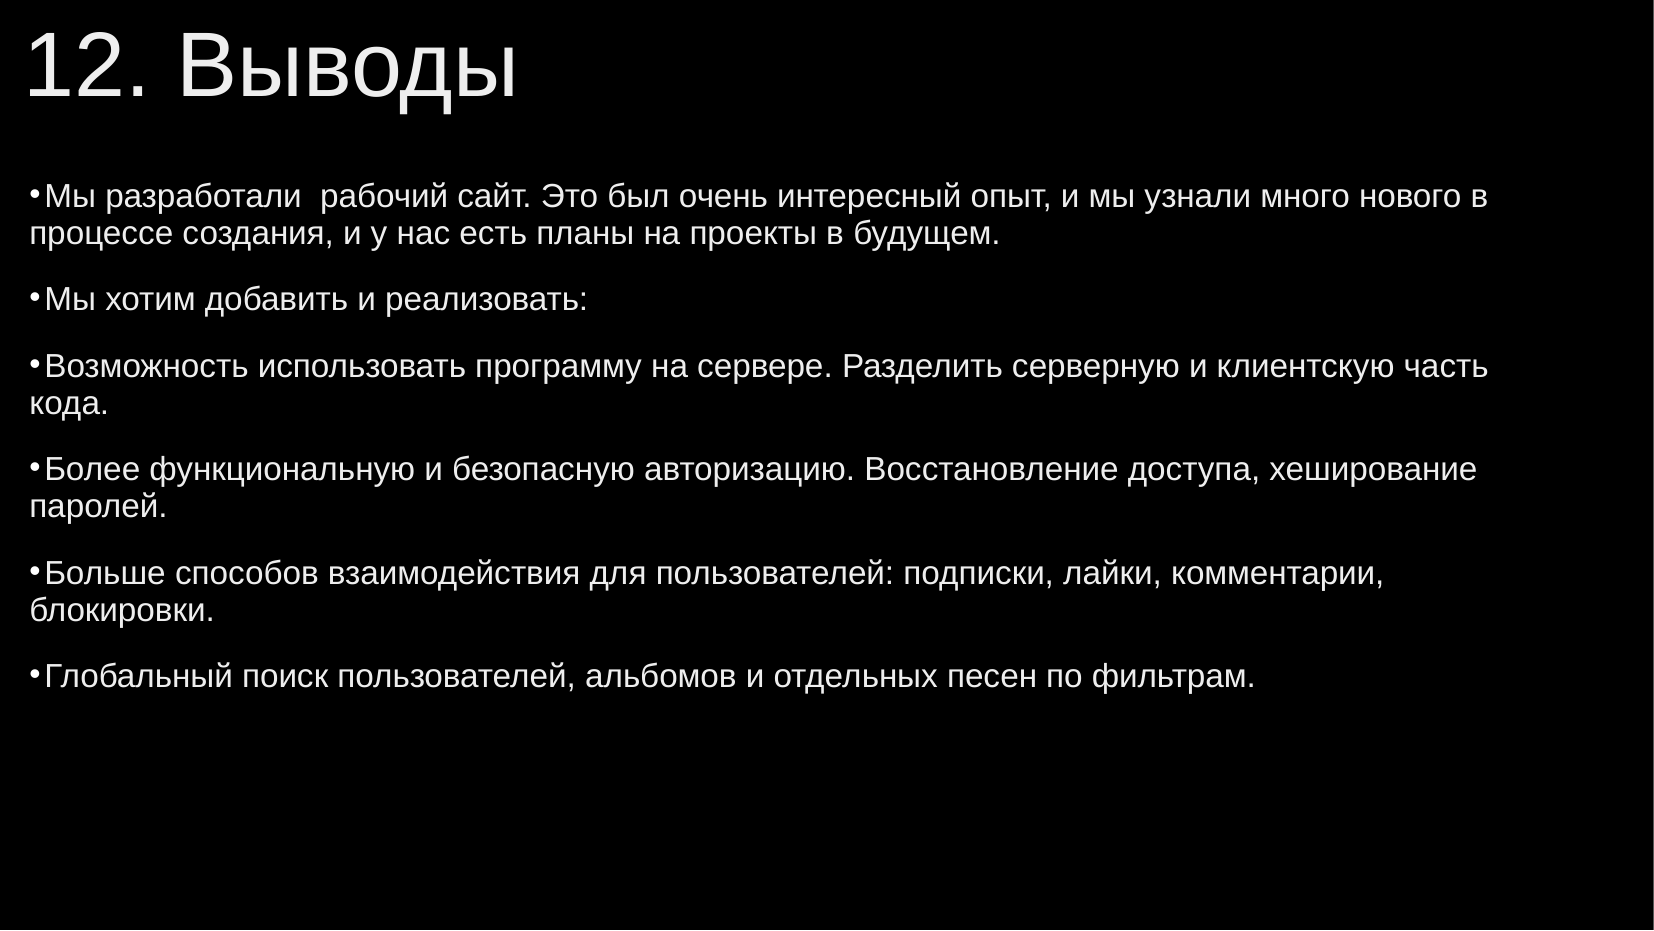

12. Выводы
Мы разработали рабочий сайт. Это был очень интересный опыт, и мы узнали много нового в процессе создания, и у нас есть планы на проекты в будущем.
Мы хотим добавить и реализовать:
Возможность использовать программу на сервере. Разделить серверную и клиентскую часть кода.
Более функциональную и безопасную авторизацию. Восстановление доступа, хеширование паролей.
Больше способов взаимодействия для пользователей: подписки, лайки, комментарии, блокировки.
Глобальный поиск пользователей, альбомов и отдельных песен по фильтрам.